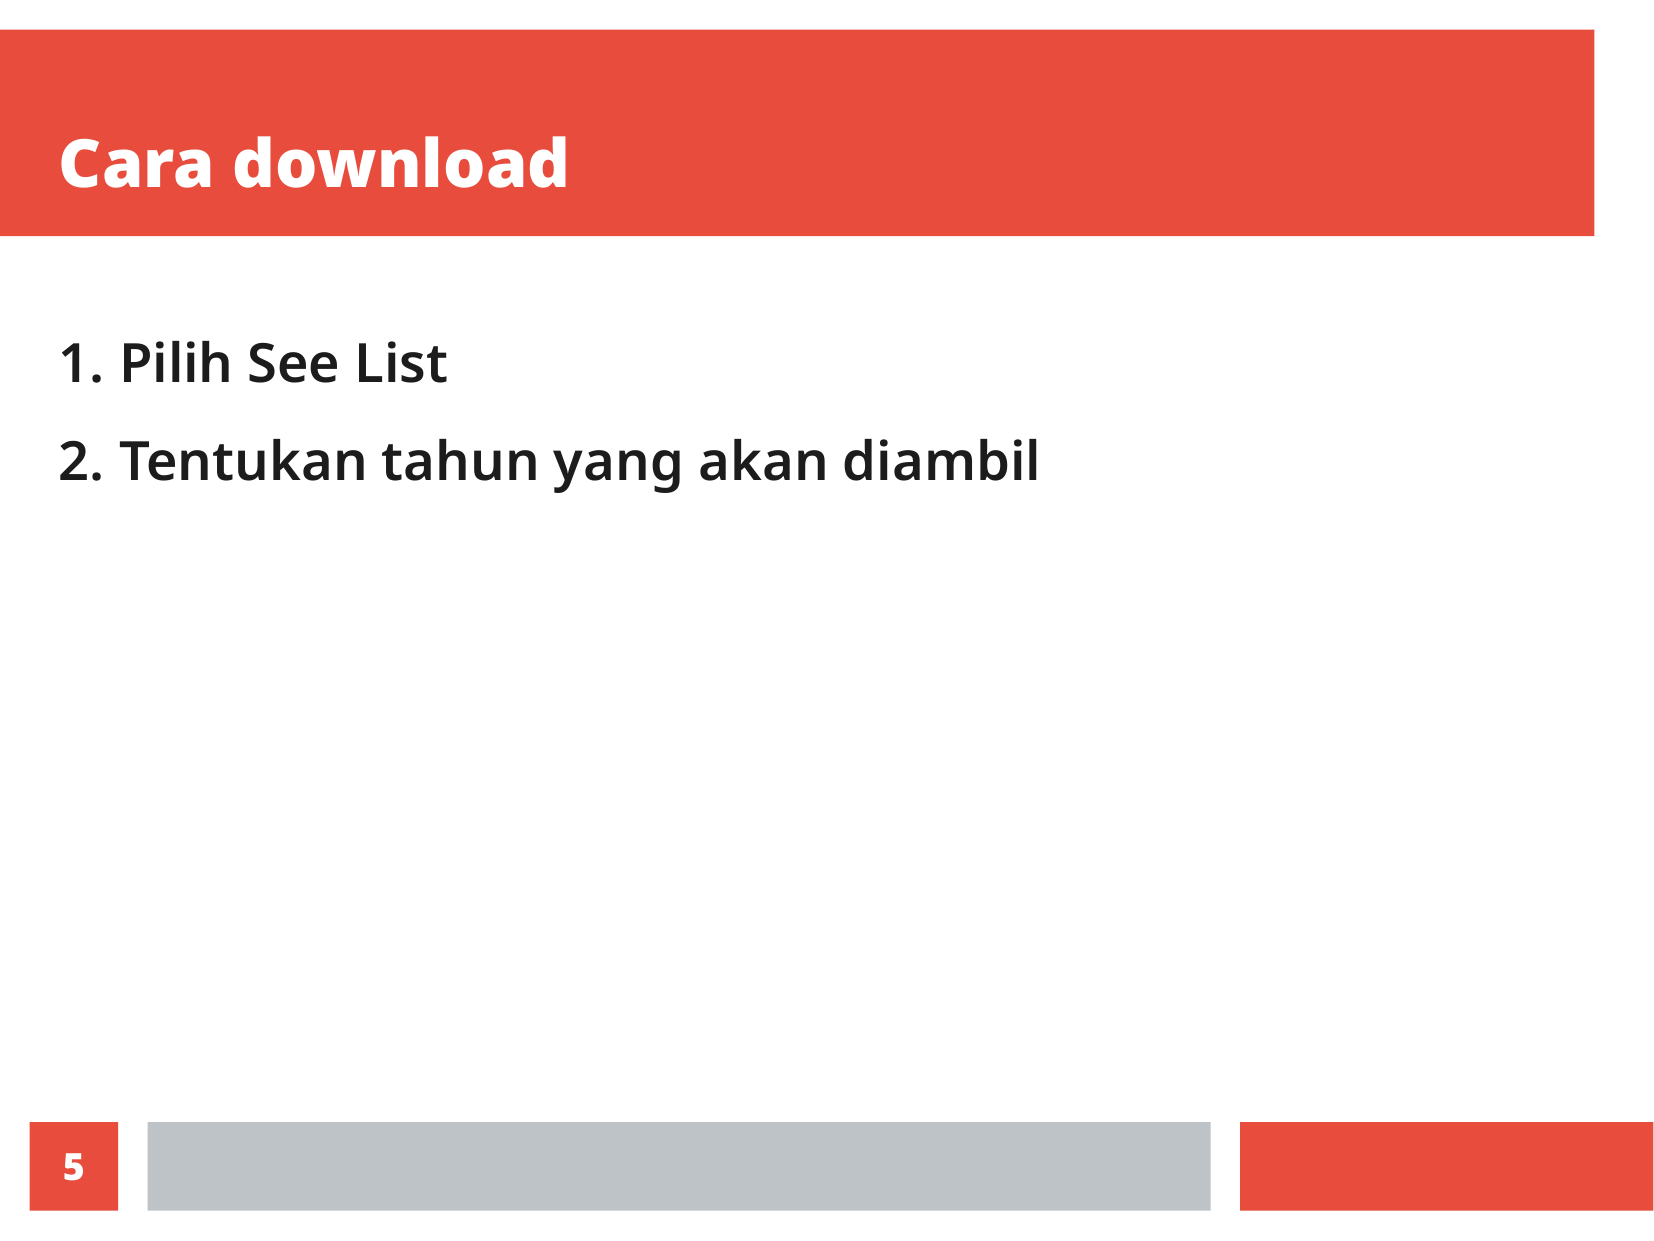

# Cara download
1. Pilih See List
2. Tentukan tahun yang akan diambil
5